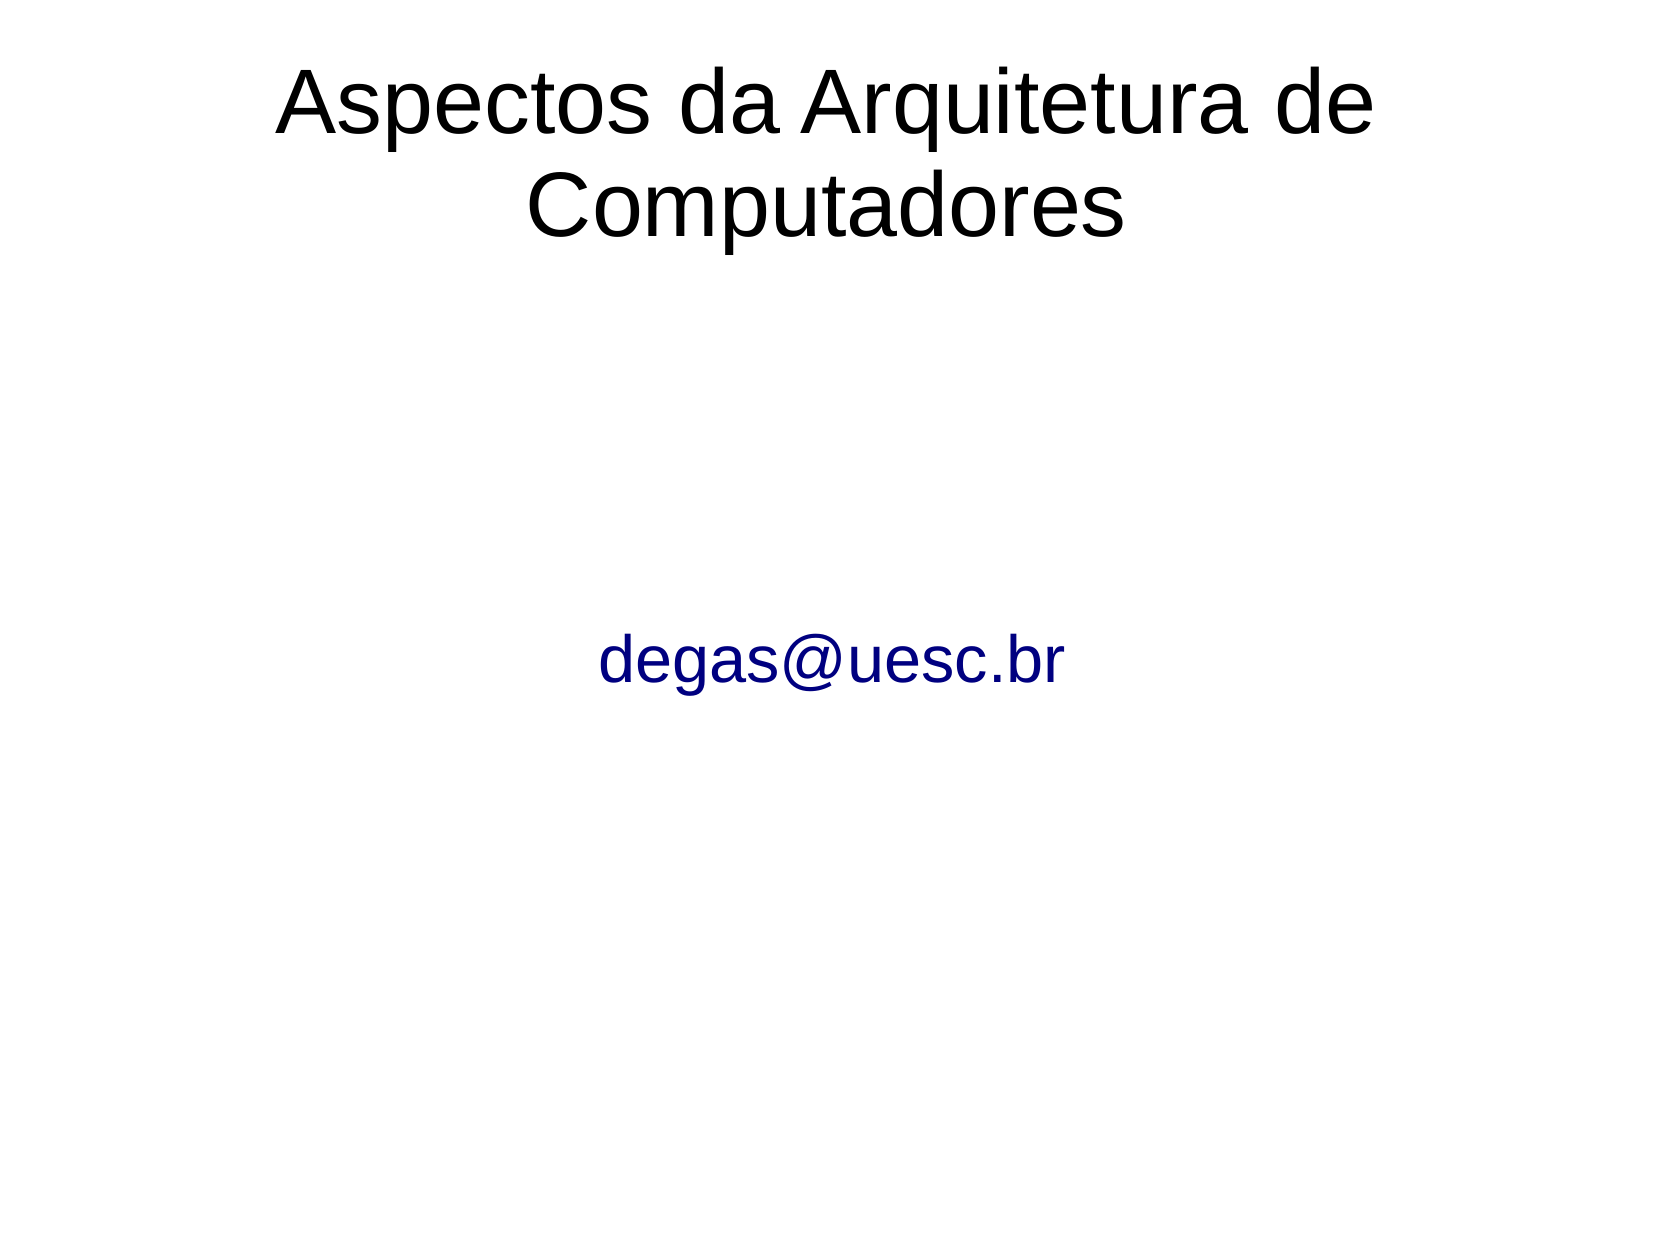

# Aspectos da Arquitetura de Computadores
degas@uesc.br